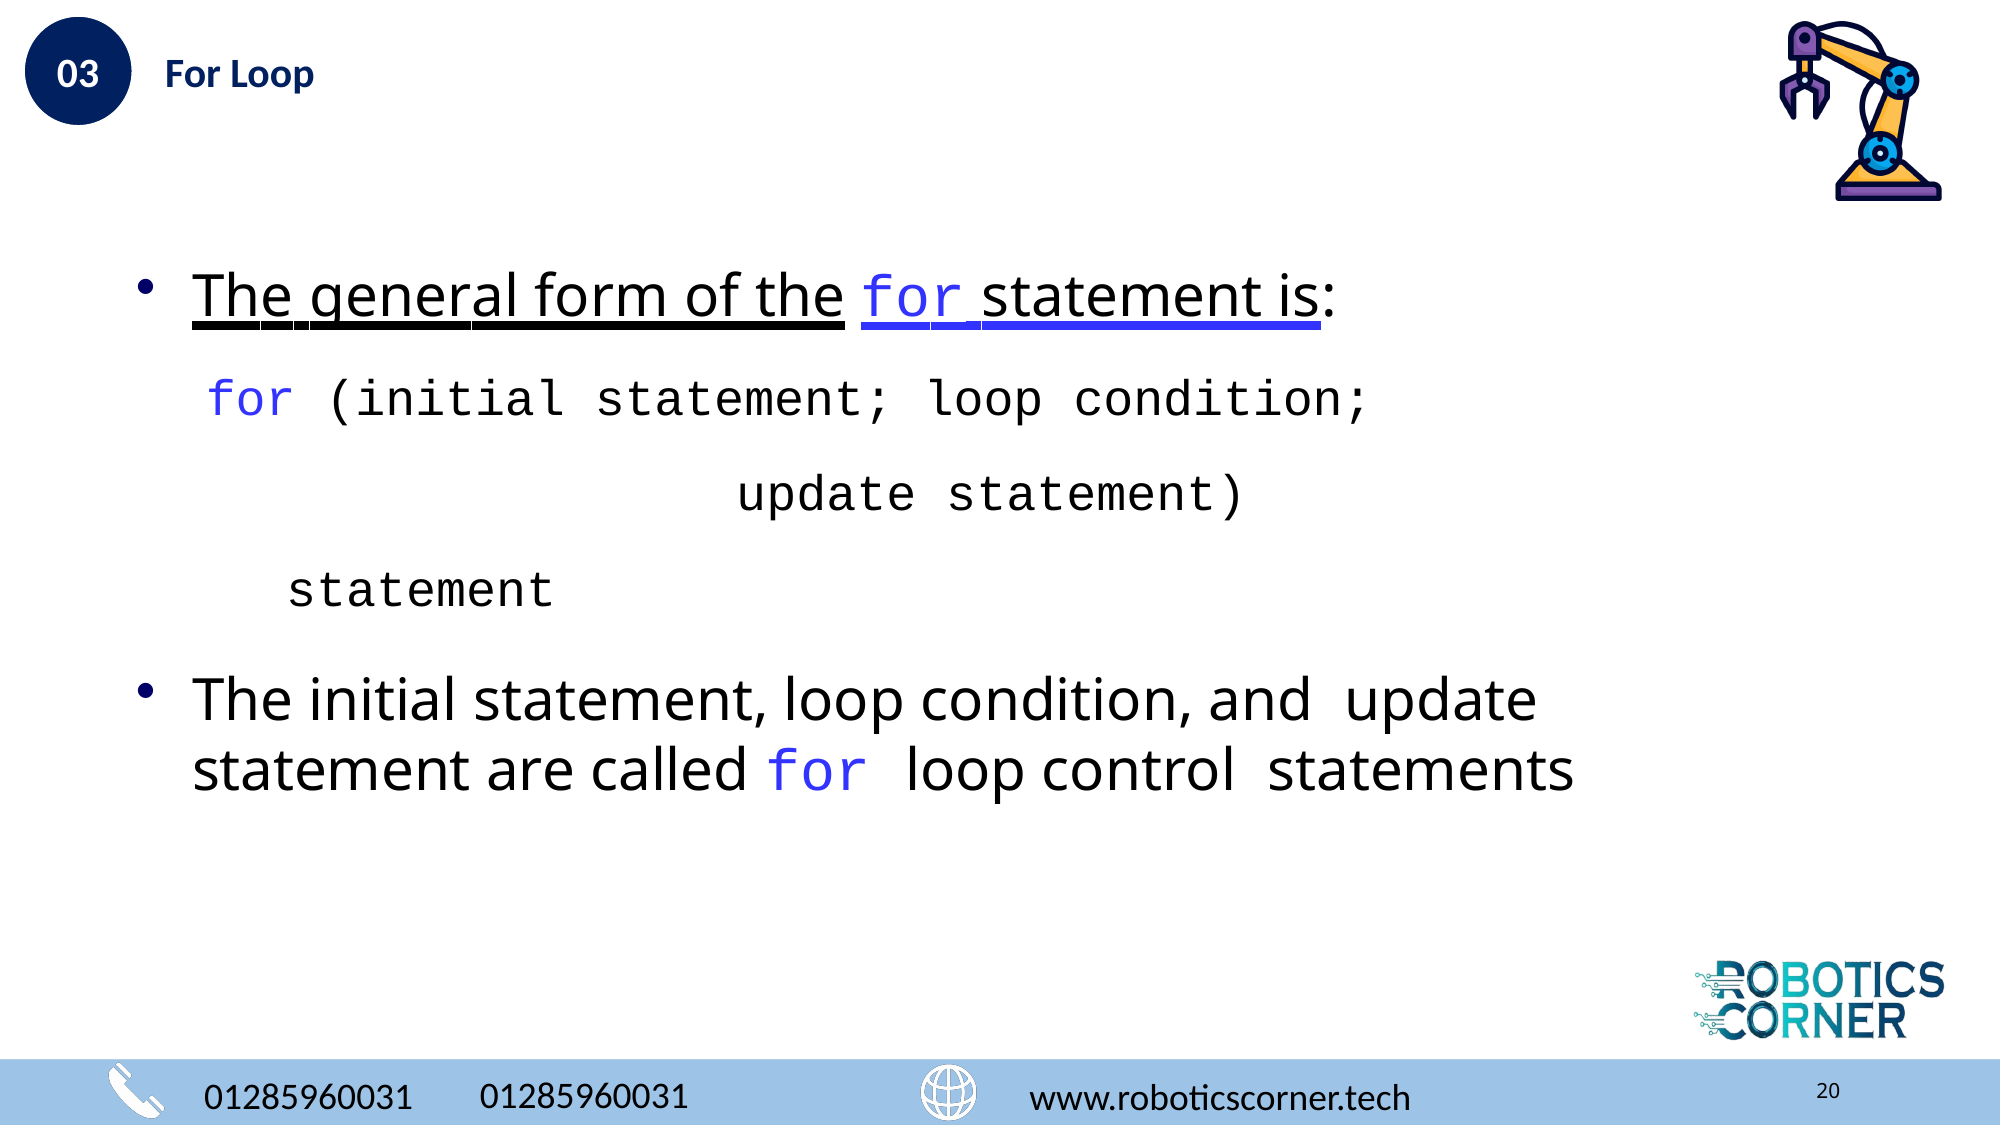

03
For Loop
The general form of the for statement is:
for (initial statement; loop condition;
update statement)
statement
The initial statement, loop condition, and update statement are called for loop control statements
C++ Programming: From Problem Analysis to Program Design, Third Edition
01285960031
01285960031
www.roboticscorner.tech